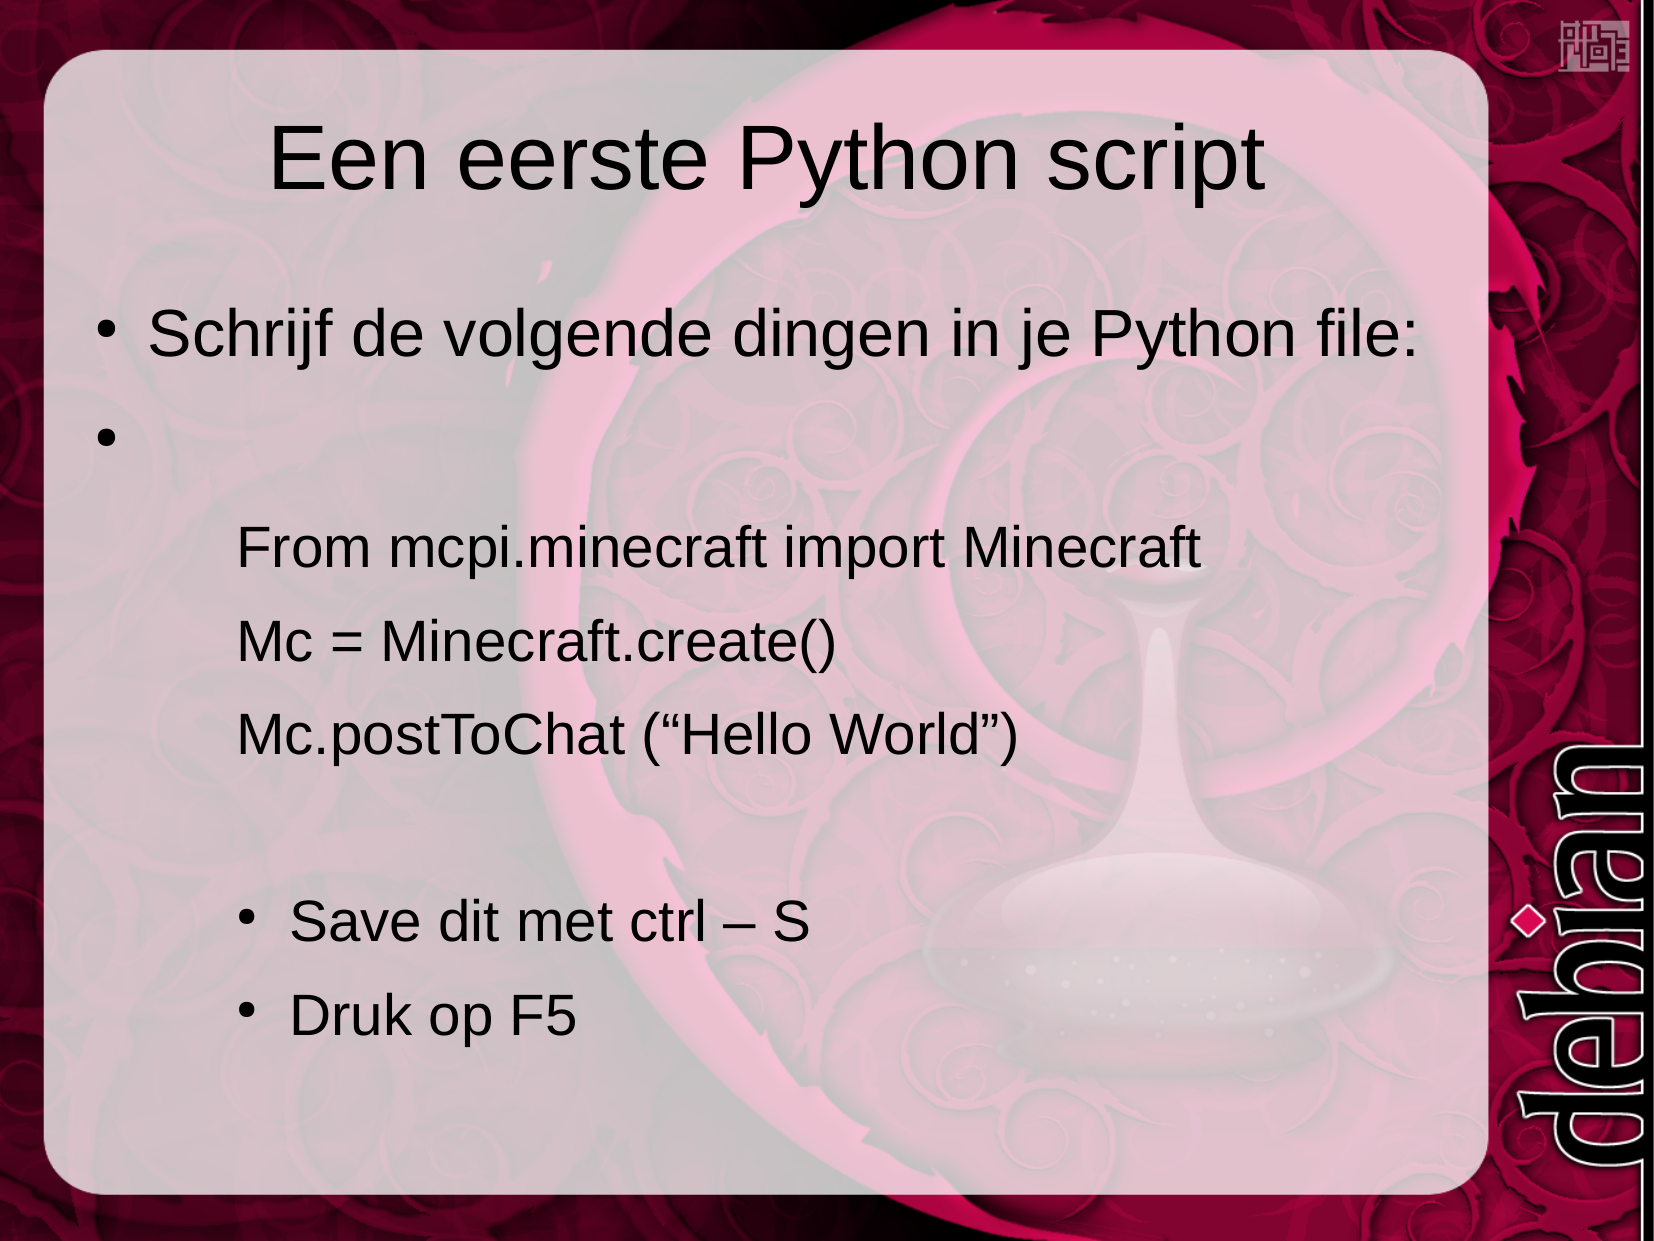

# Een eerste Python script
Schrijf de volgende dingen in je Python file:
From mcpi.minecraft import Minecraft
Mc = Minecraft.create()
Mc.postToChat (“Hello World”)
Save dit met ctrl – S
Druk op F5